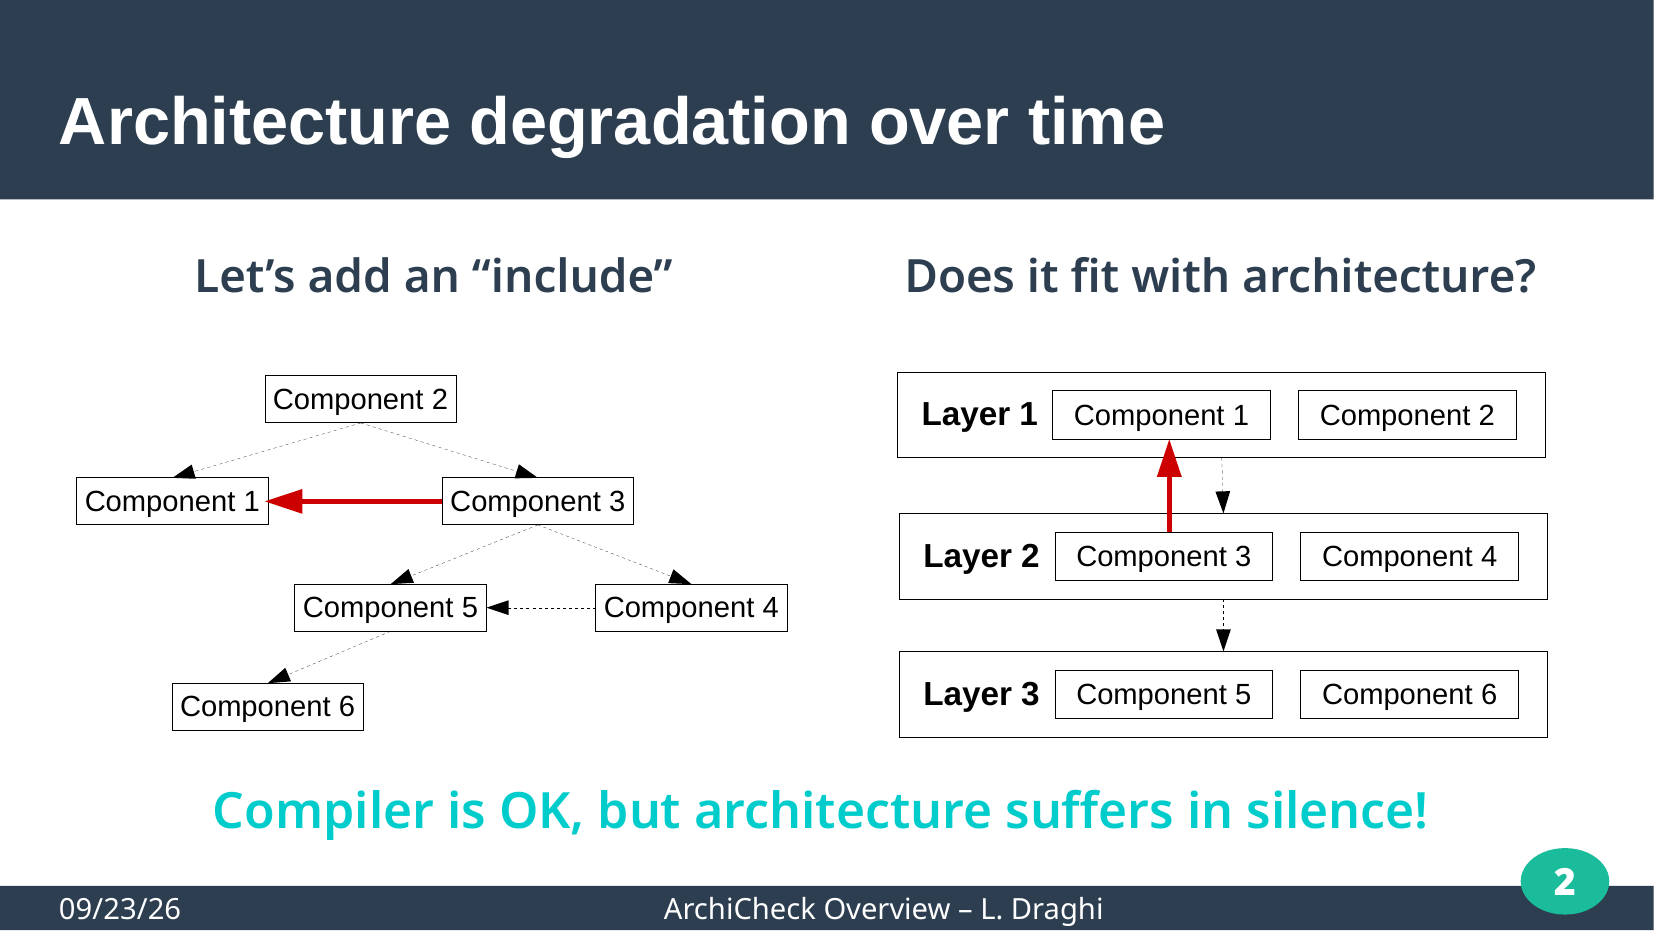

# Architecture degradation over time
Let’s add an “include”
Does it fit with architecture?
The code
Layer 1
Component 2
Component 1
Component 2
Component 1
Component 3
Layer 2
Component 3
Component 4
Component 5
Component 4
Layer 3
Component 5
Component 6
Component 6
Compiler is OK, but architecture suffers in silence!
2